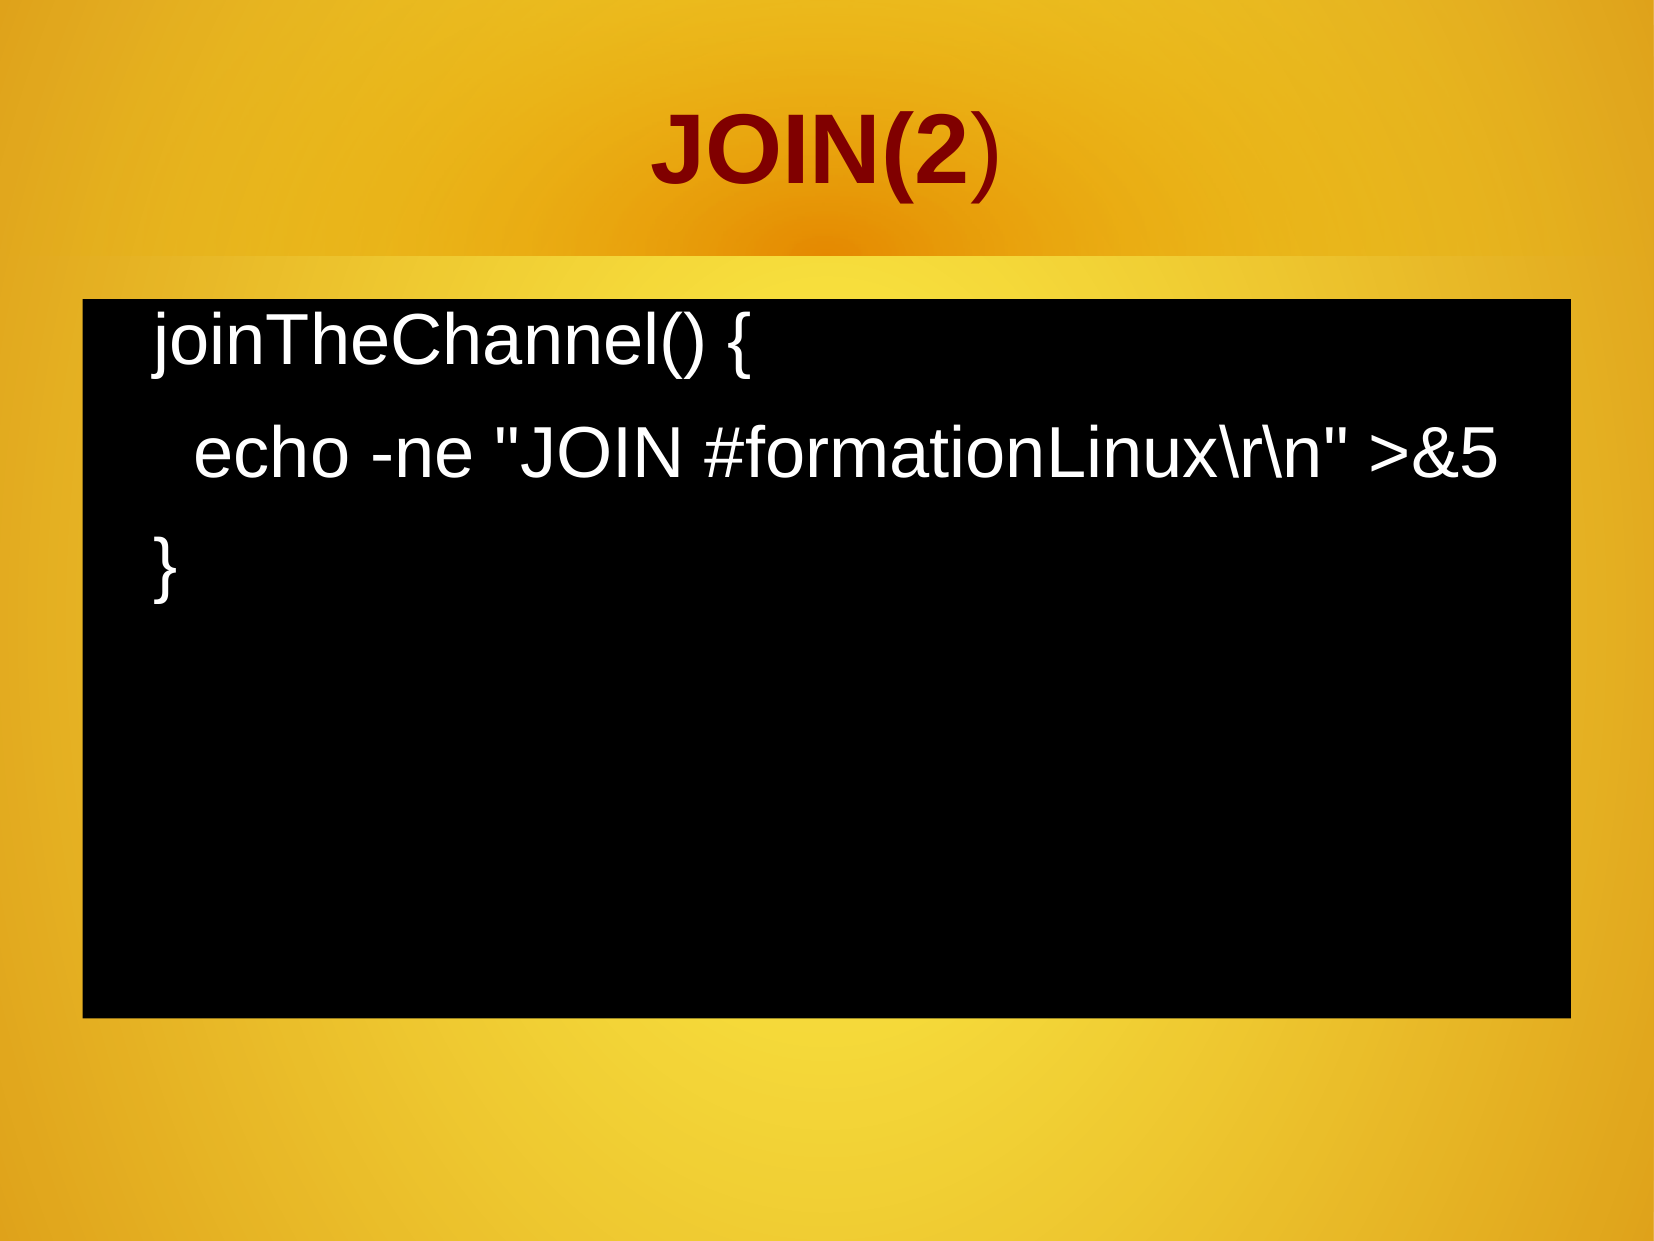

# JOIN(2)
joinTheChannel() {
 echo -ne "JOIN #formationLinux\r\n" >&5
}